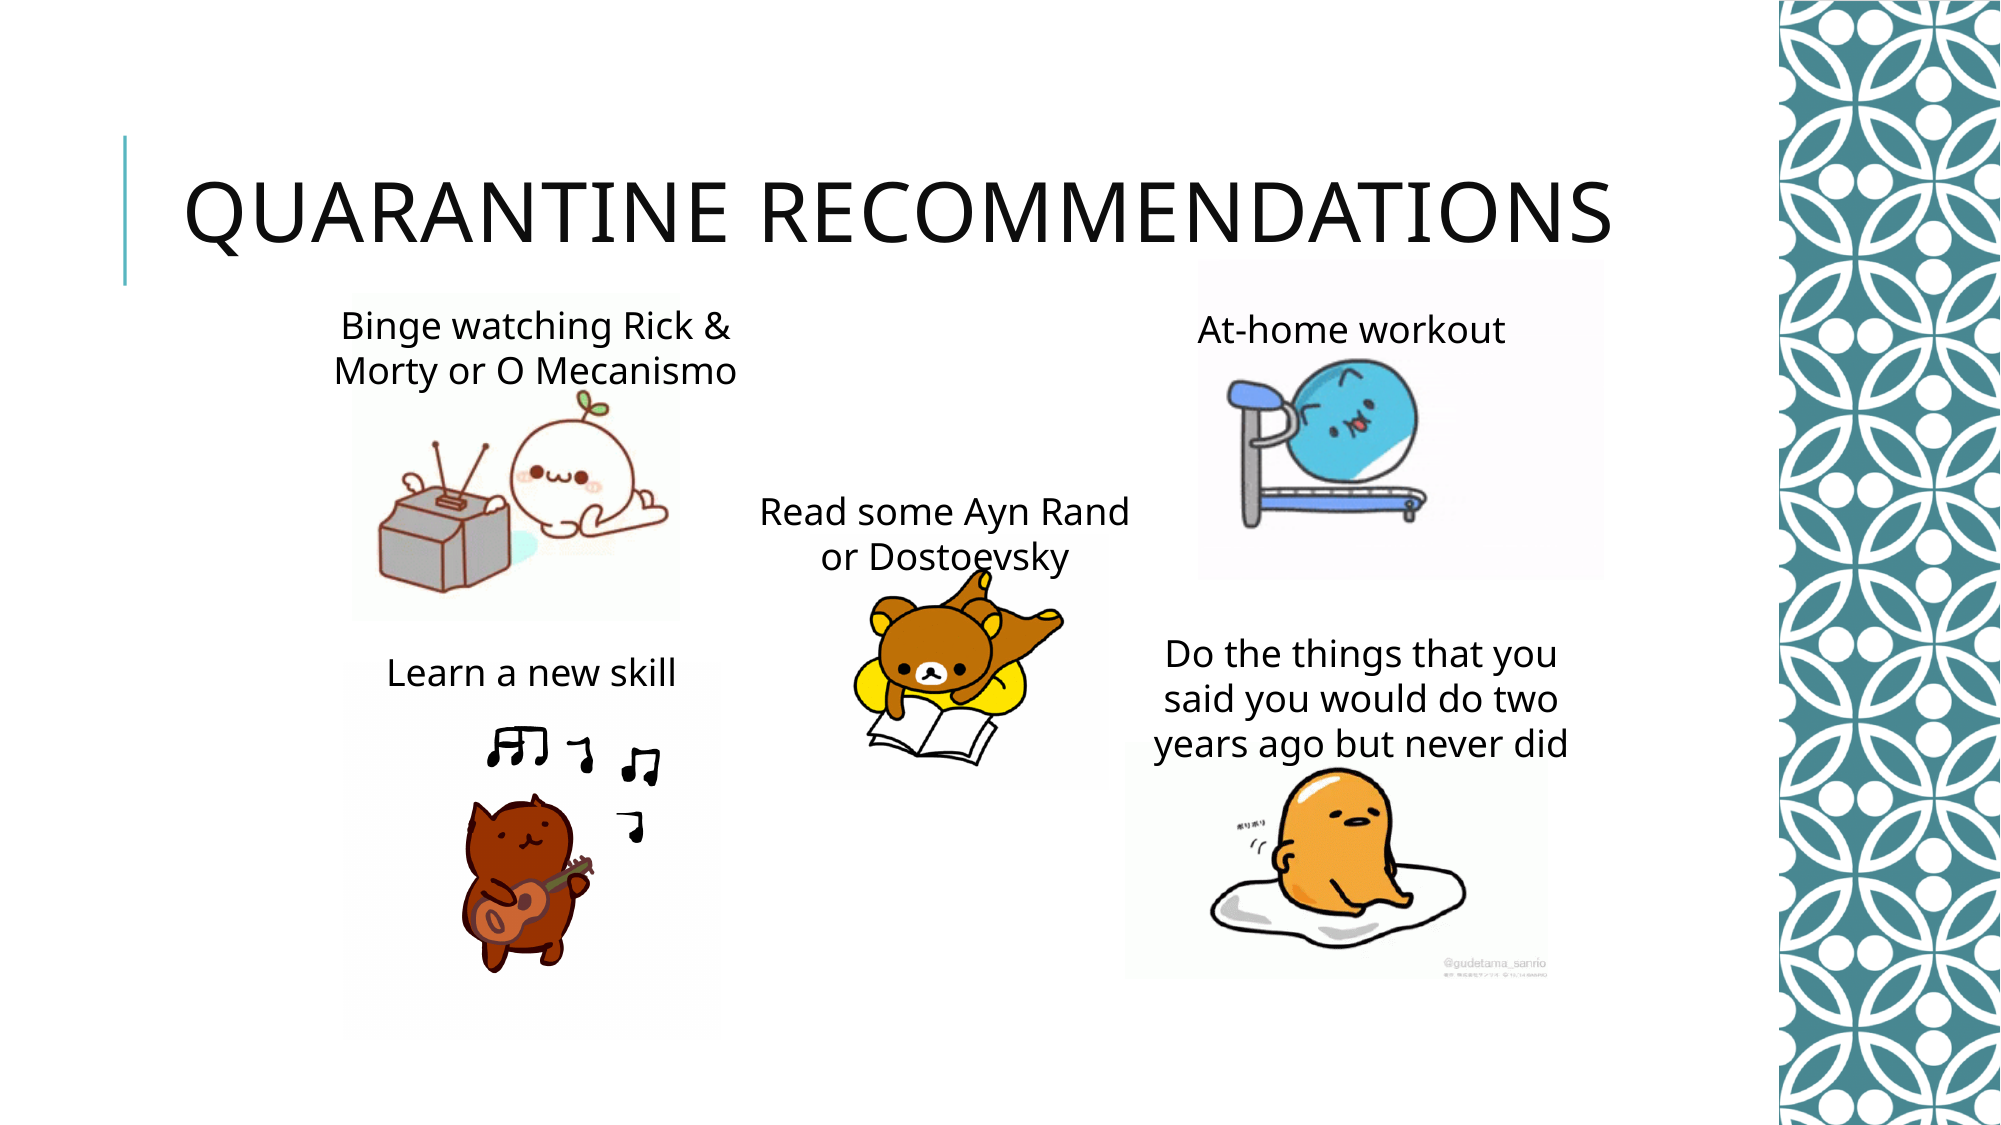

# Quarantine recommendations
Binge watching Rick & Morty or O Mecanismo
At-home workout
Read some Ayn Rand or Dostoevsky
Do the things that you said you would do two years ago but never did
Learn a new skill